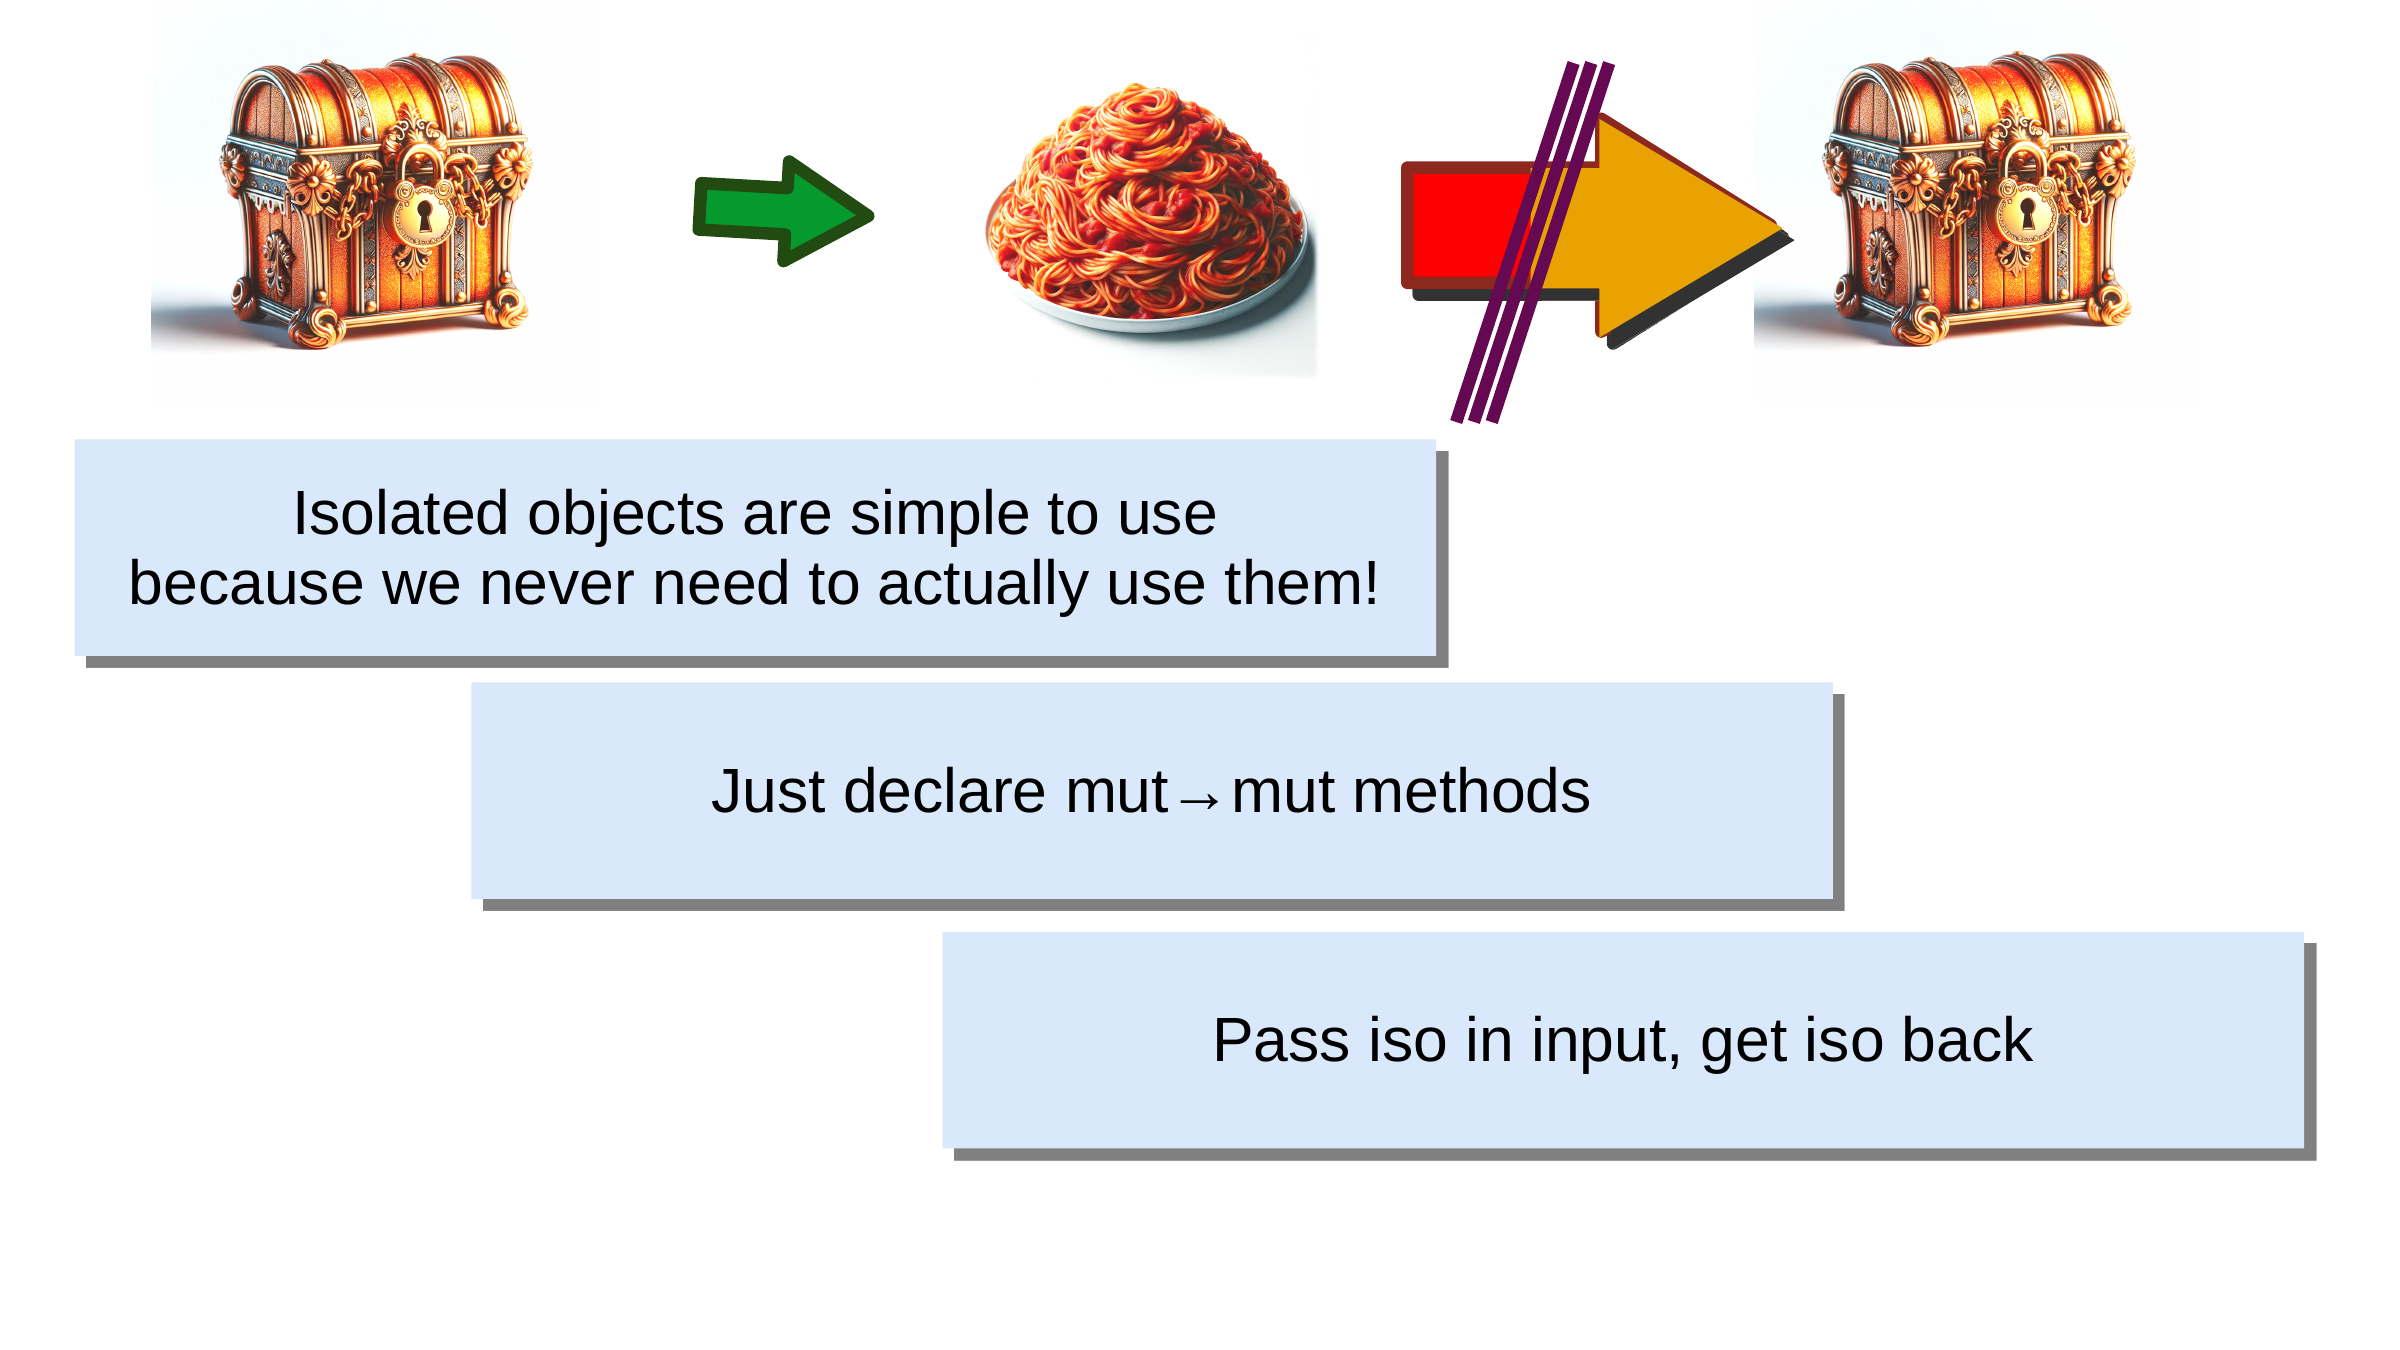

Isolated objects are simple to use
because we never need to actually use them!
Just declare mut→mut methods
Pass iso in input, get iso back